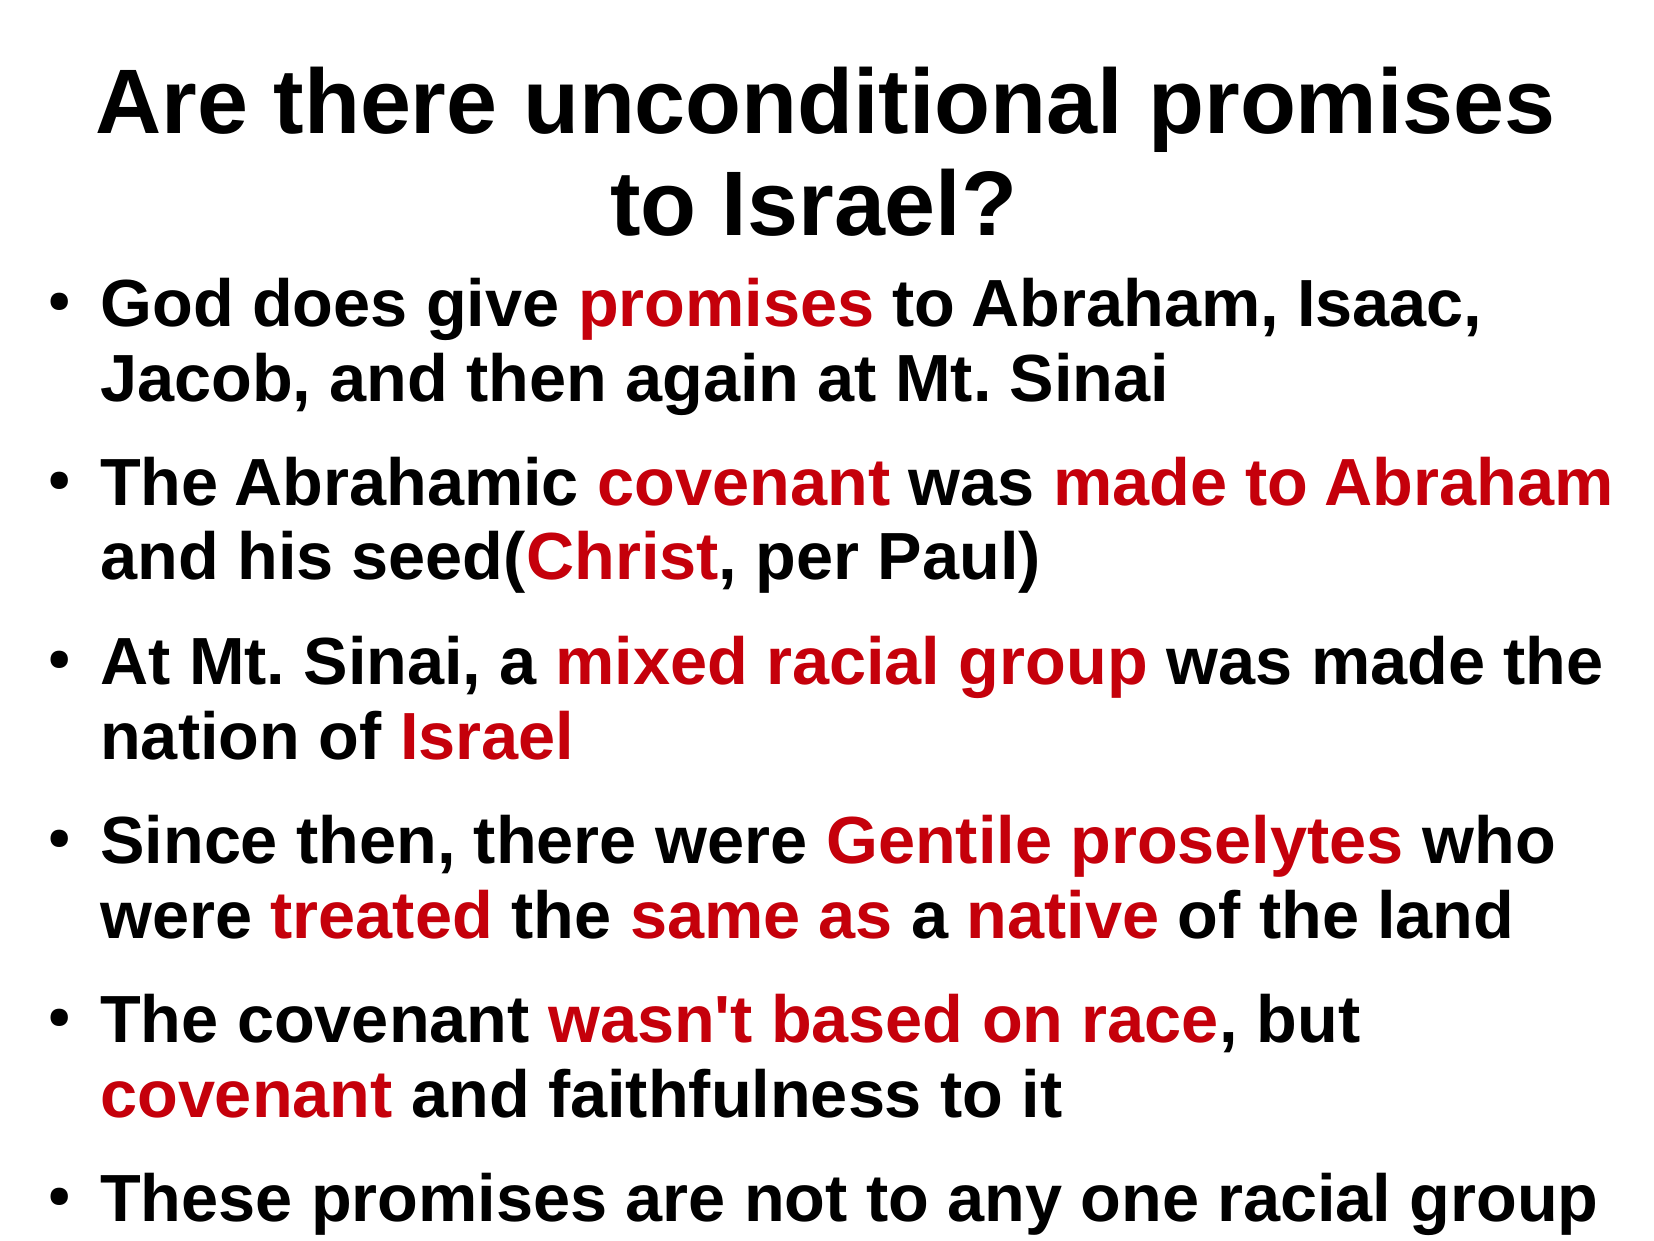

# Are there unconditional promises to Israel?
God does give promises to Abraham, Isaac, Jacob, and then again at Mt. Sinai
The Abrahamic covenant was made to Abraham and his seed(Christ, per Paul)
At Mt. Sinai, a mixed racial group was made the nation of Israel
Since then, there were Gentile proselytes who were treated the same as a native of the land
The covenant wasn't based on race, but covenant and faithfulness to it
These promises are not to any one racial group